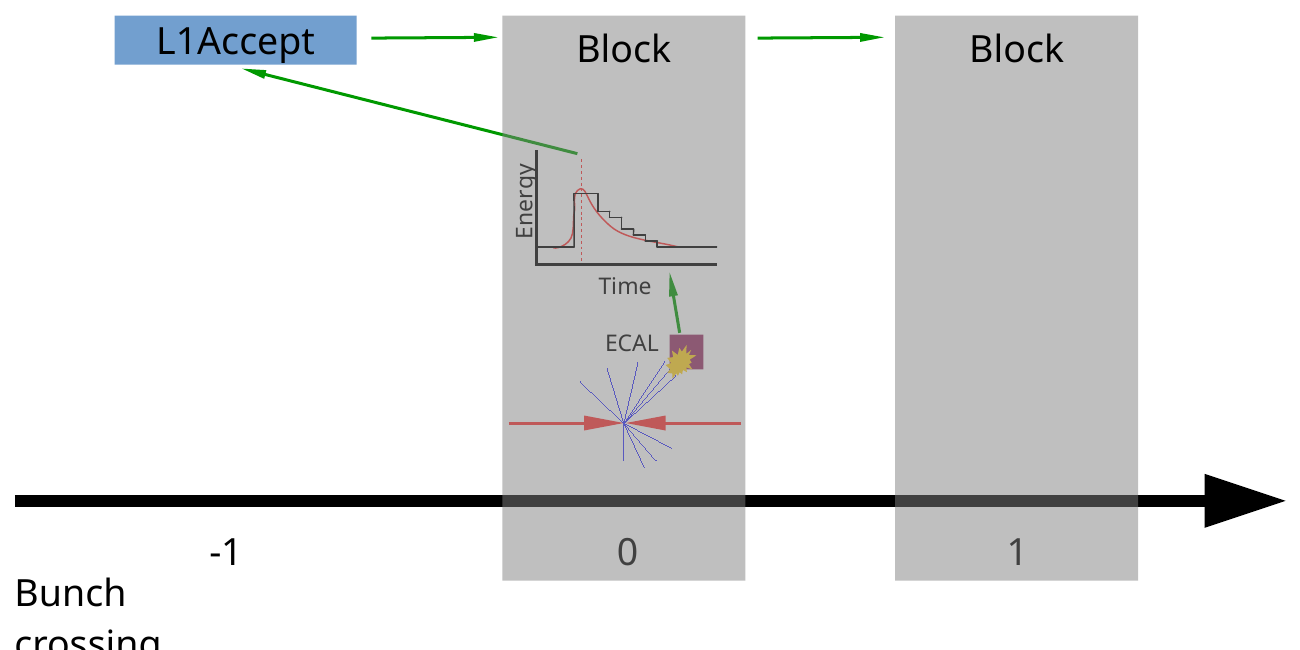

L1Accept
Energy
Time
ECAL
Block
Block
-1
0
1
Bunch
crossing